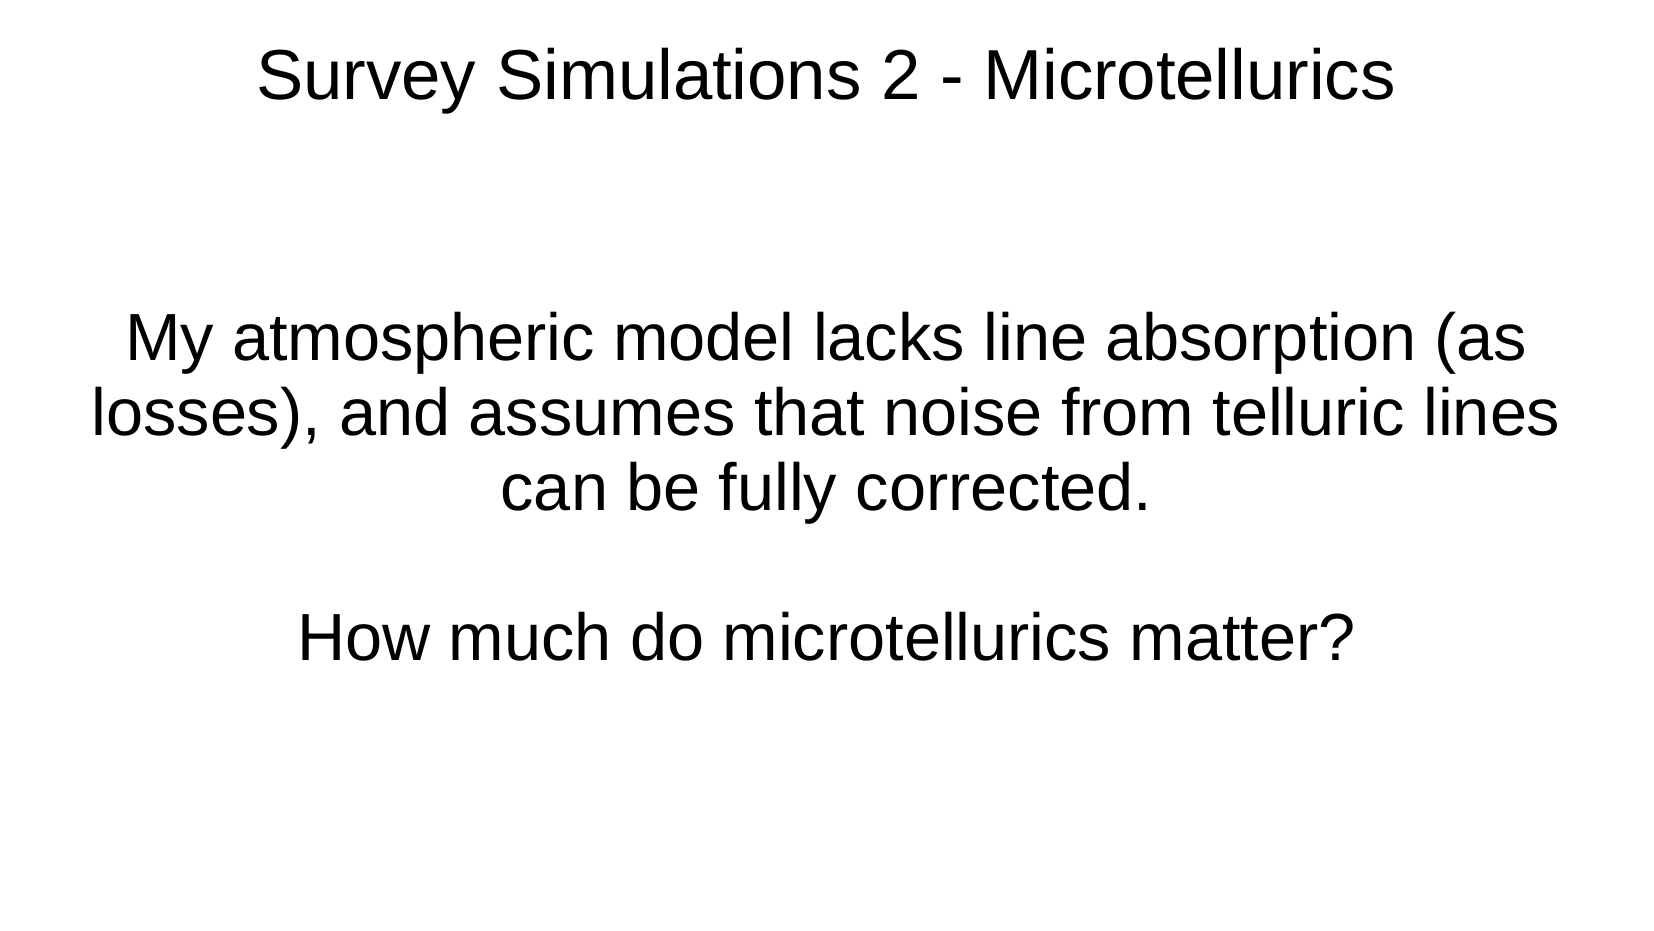

# Survey Simulations 2 - Microtellurics
My atmospheric model lacks line absorption (as losses), and assumes that noise from telluric lines can be fully corrected.
How much do microtellurics matter?